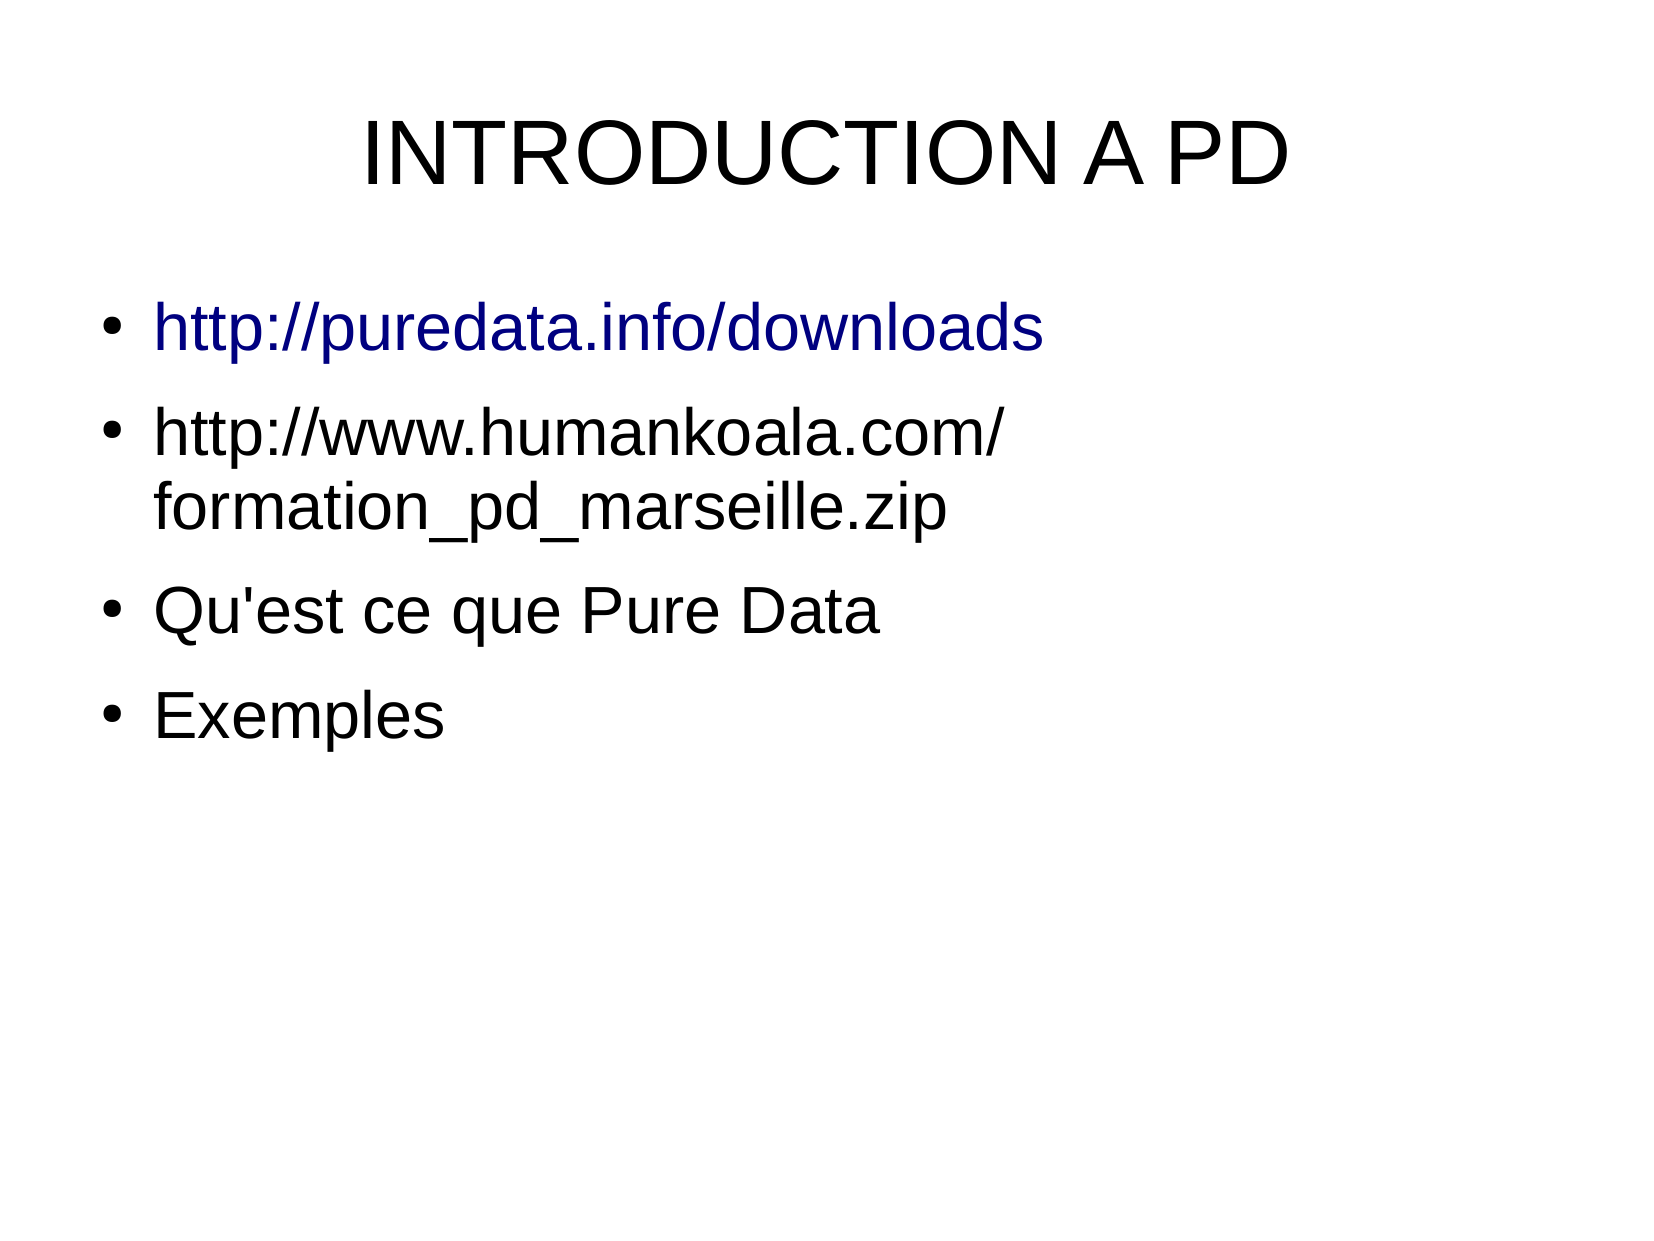

# INTRODUCTION A PD
http://puredata.info/downloads
http://www.humankoala.com/formation_pd_marseille.zip
Qu'est ce que Pure Data
Exemples